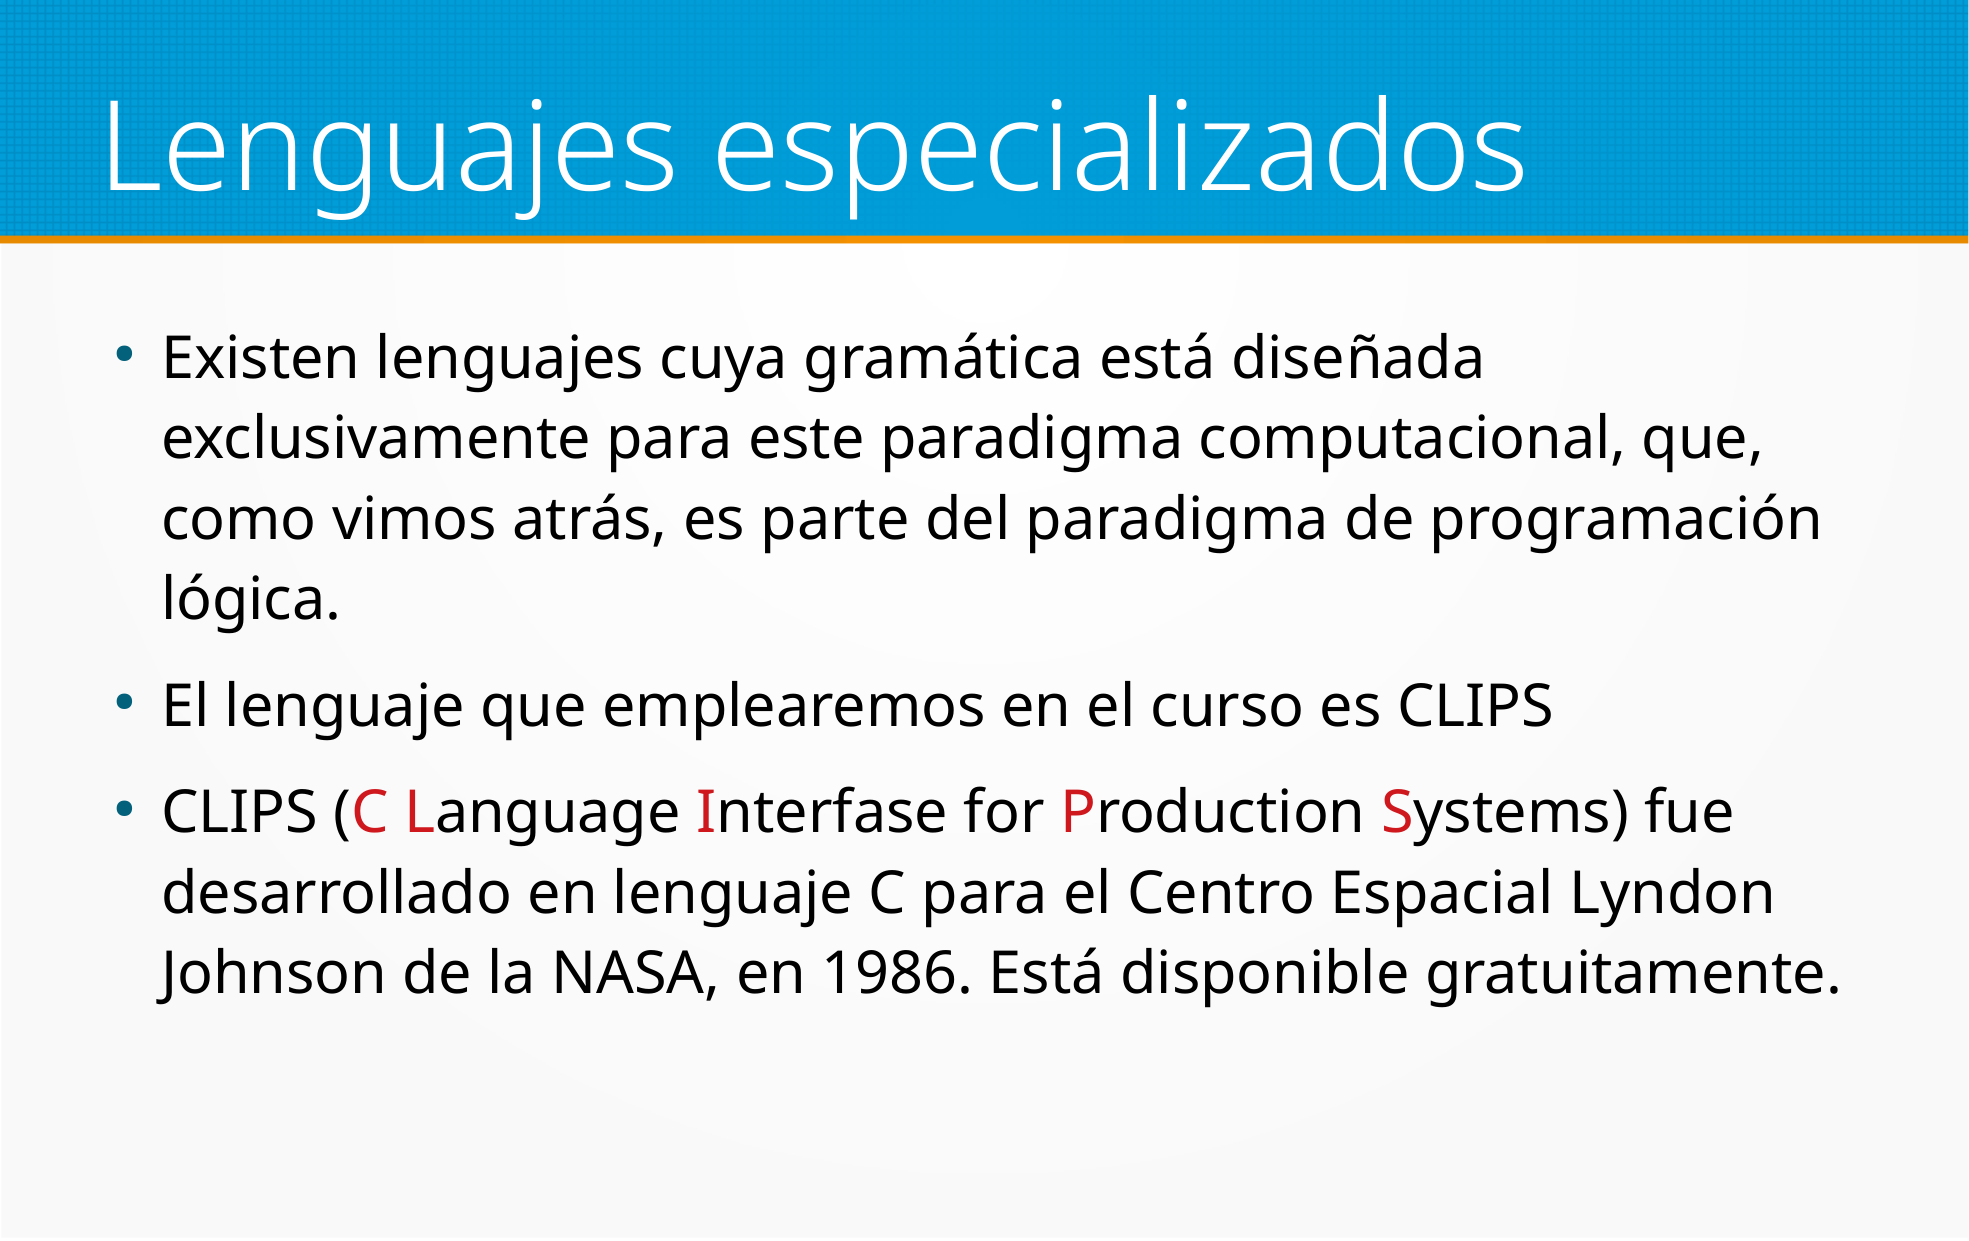

# Lenguajes especializados
Existen lenguajes cuya gramática está diseñada exclusivamente para este paradigma computacional, que, como vimos atrás, es parte del paradigma de programación lógica.
El lenguaje que emplearemos en el curso es CLIPS
CLIPS (C Language Interfase for Production Systems) fue desarrollado en lenguaje C para el Centro Espacial Lyndon Johnson de la NASA, en 1986. Está disponible gratuitamente.